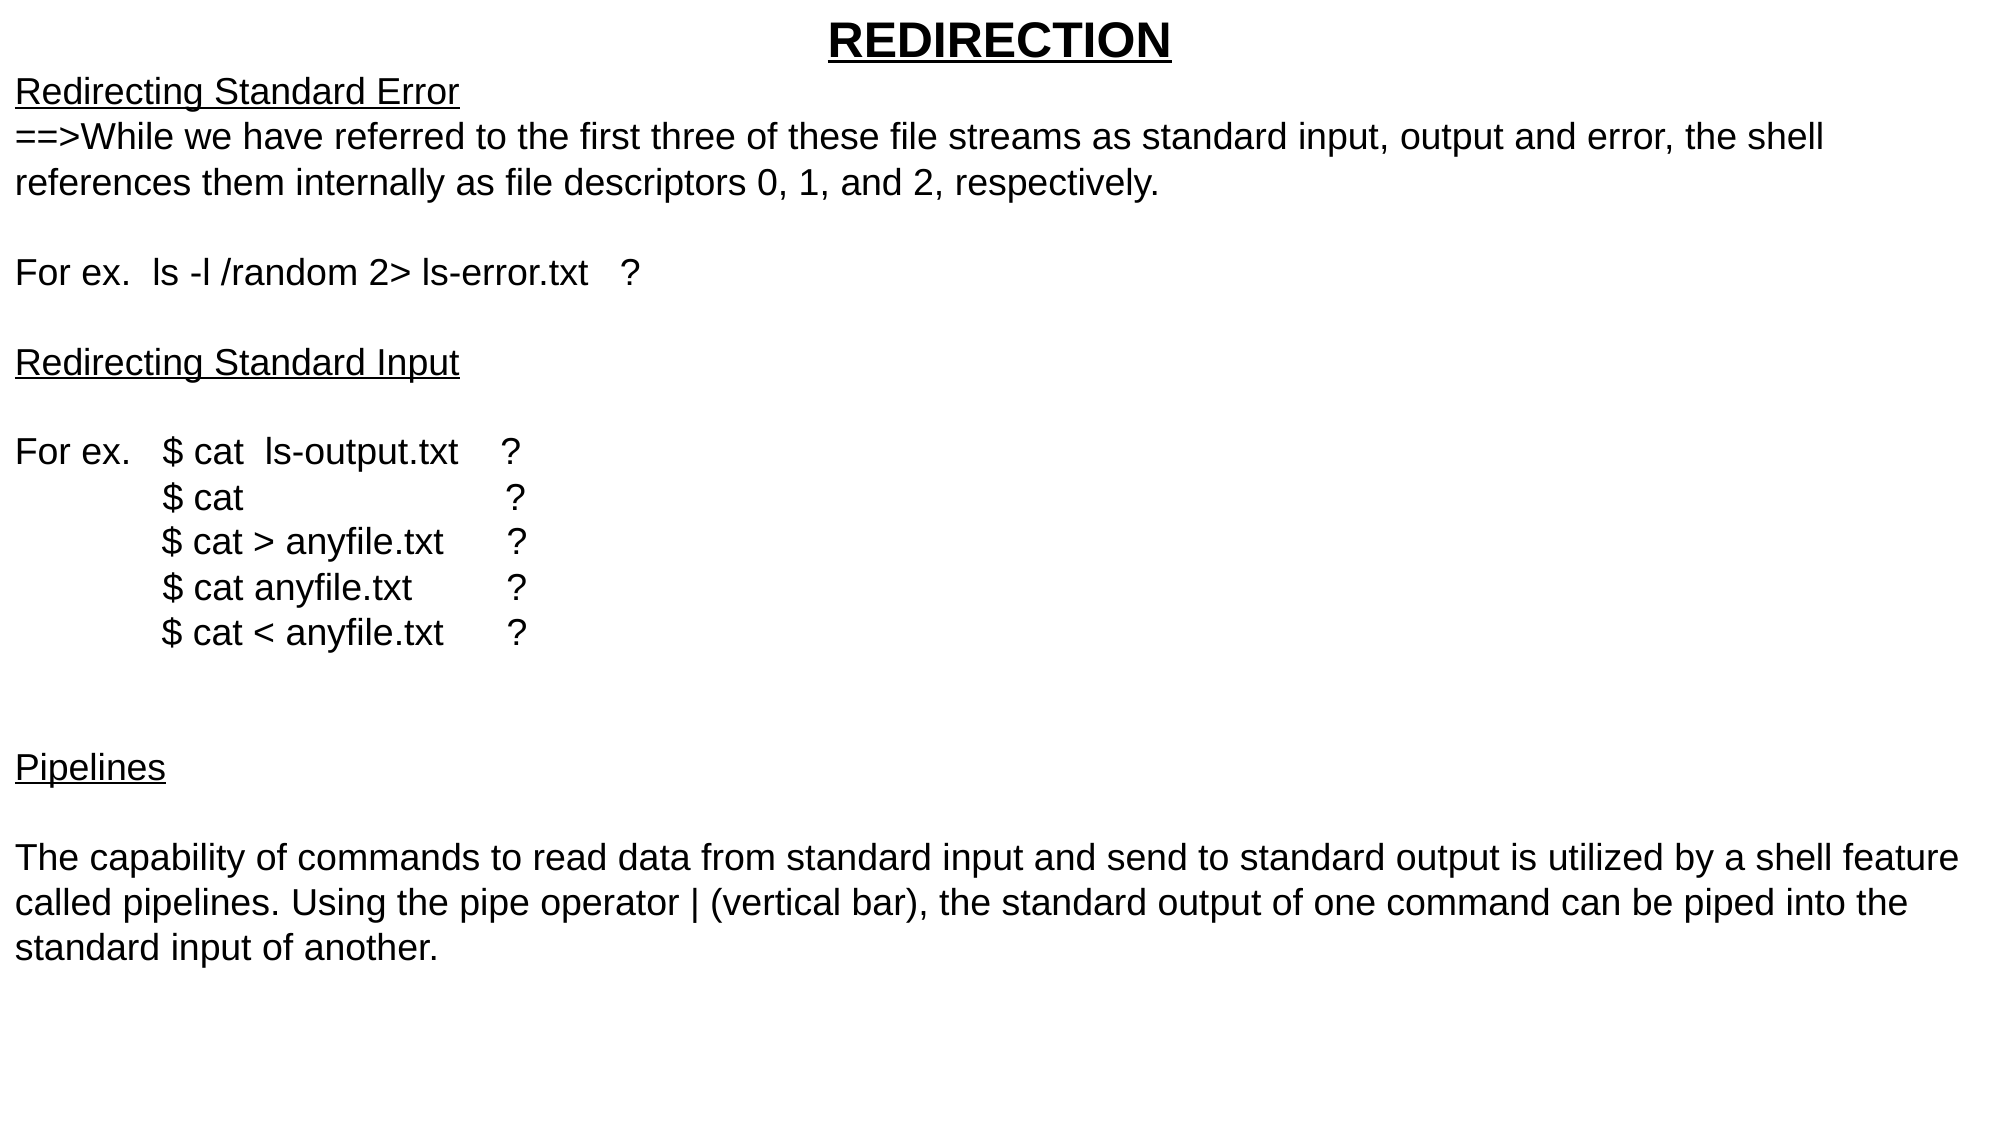

REDIRECTION
Redirecting Standard Error
==>While we have referred to the first three of these file streams as standard input, output and error, the shell references them internally as file descriptors 0, 1, and 2, respectively.
For ex. ls -l /random 2> ls-error.txt ?
Redirecting Standard Input
For ex. $ cat ls-output.txt ?
		$ cat ?
 $ cat > anyfile.txt ?
		$ cat anyfile.txt ?
 $ cat < anyfile.txt ?
Pipelines
The capability of commands to read data from standard input and send to standard output is utilized by a shell feature called pipelines. Using the pipe operator | (vertical bar), the standard output of one command can be piped into the standard input of another.